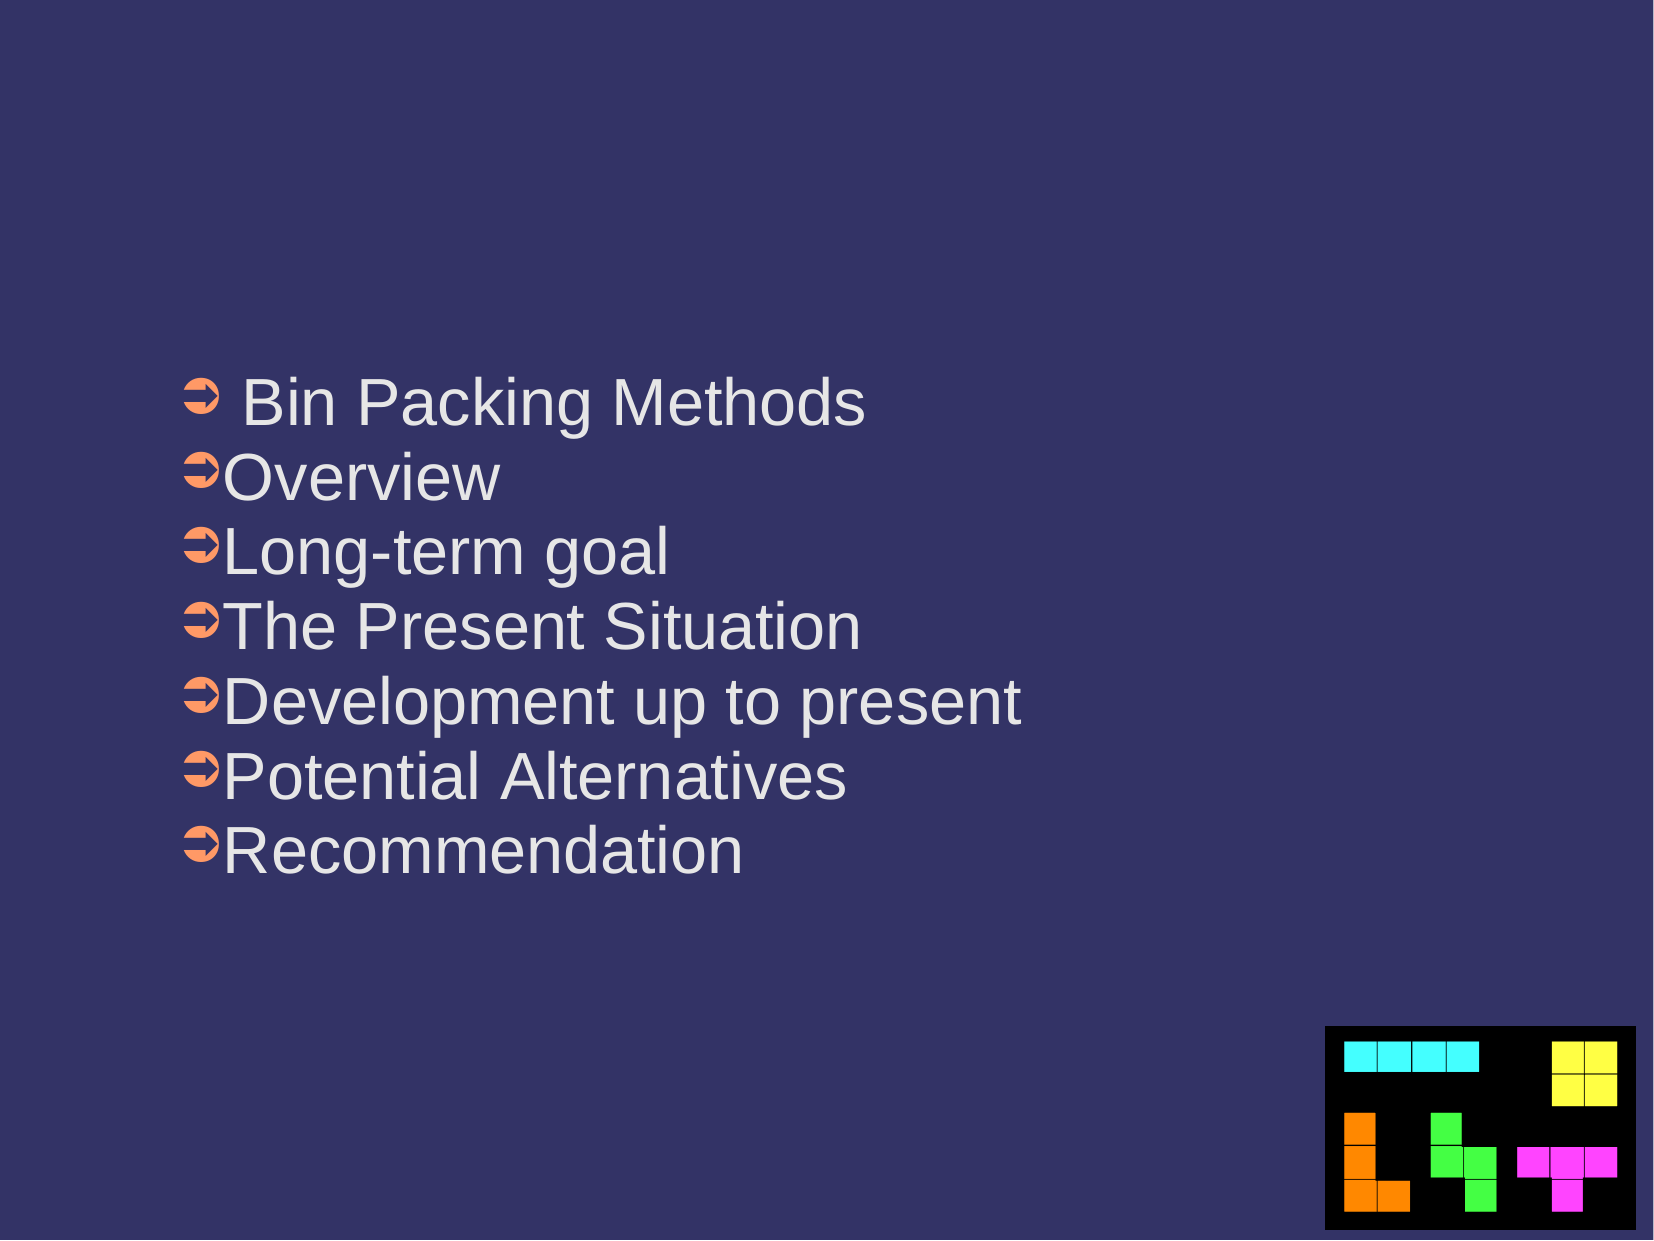

#
 Bin Packing Methods
Overview
Long-term goal
The Present Situation
Development up to present
Potential Alternatives
Recommendation